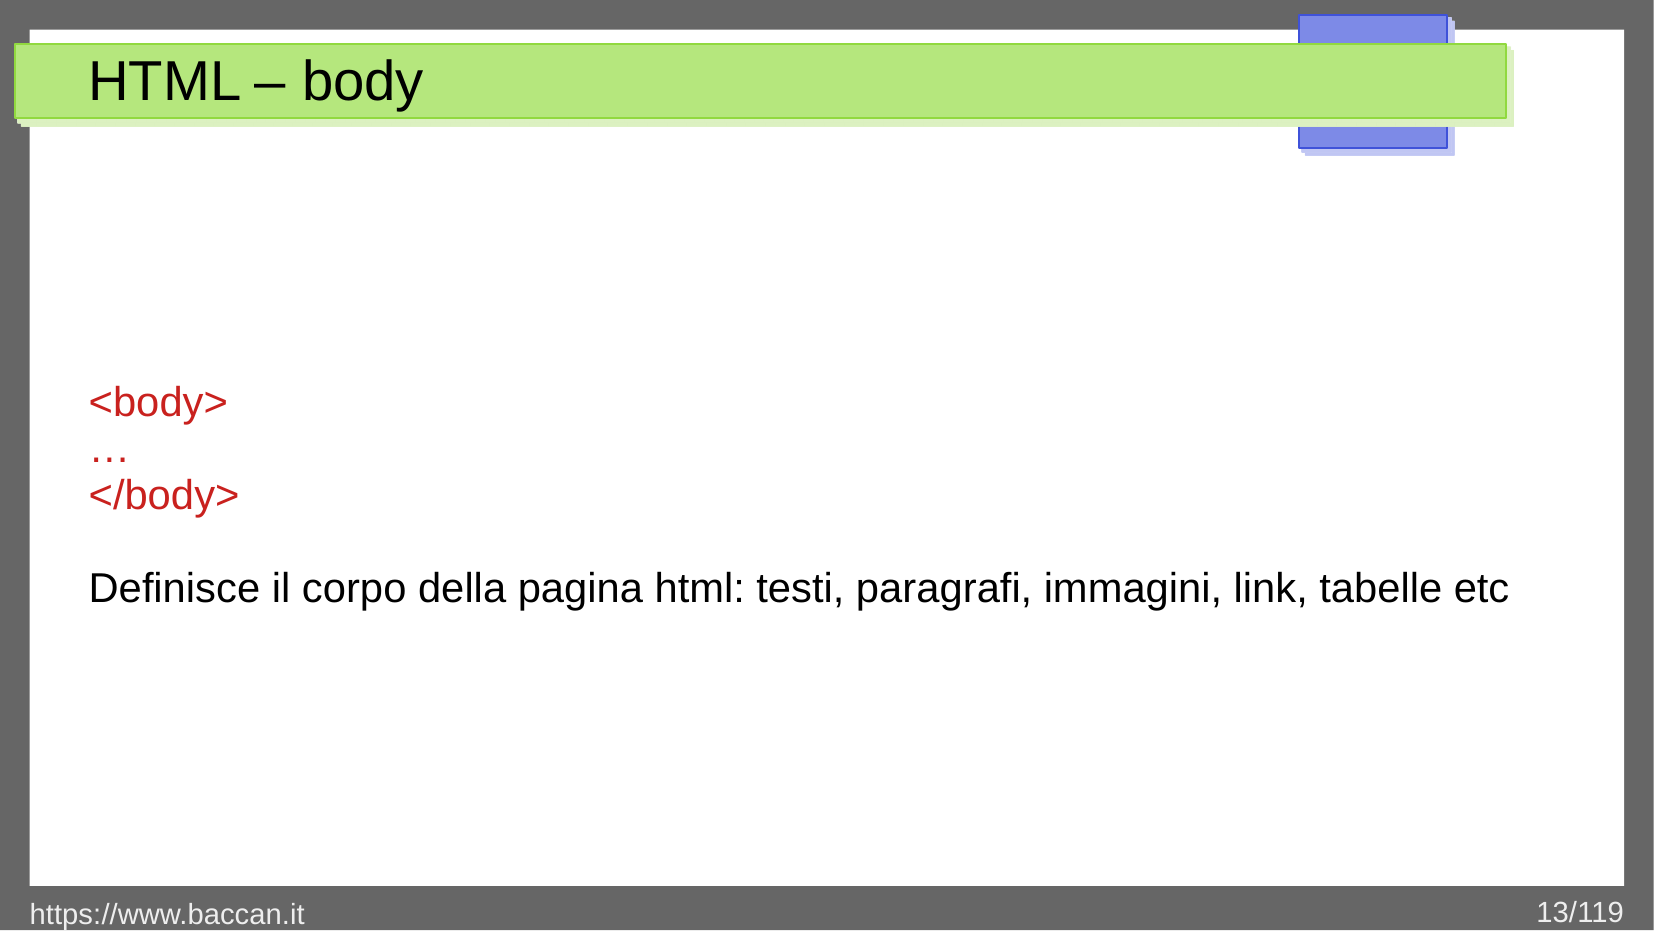

# HTML – body
<body>
…
</body>
Definisce il corpo della pagina html: testi, paragrafi, immagini, link, tabelle etc
13
https://www.baccan.it